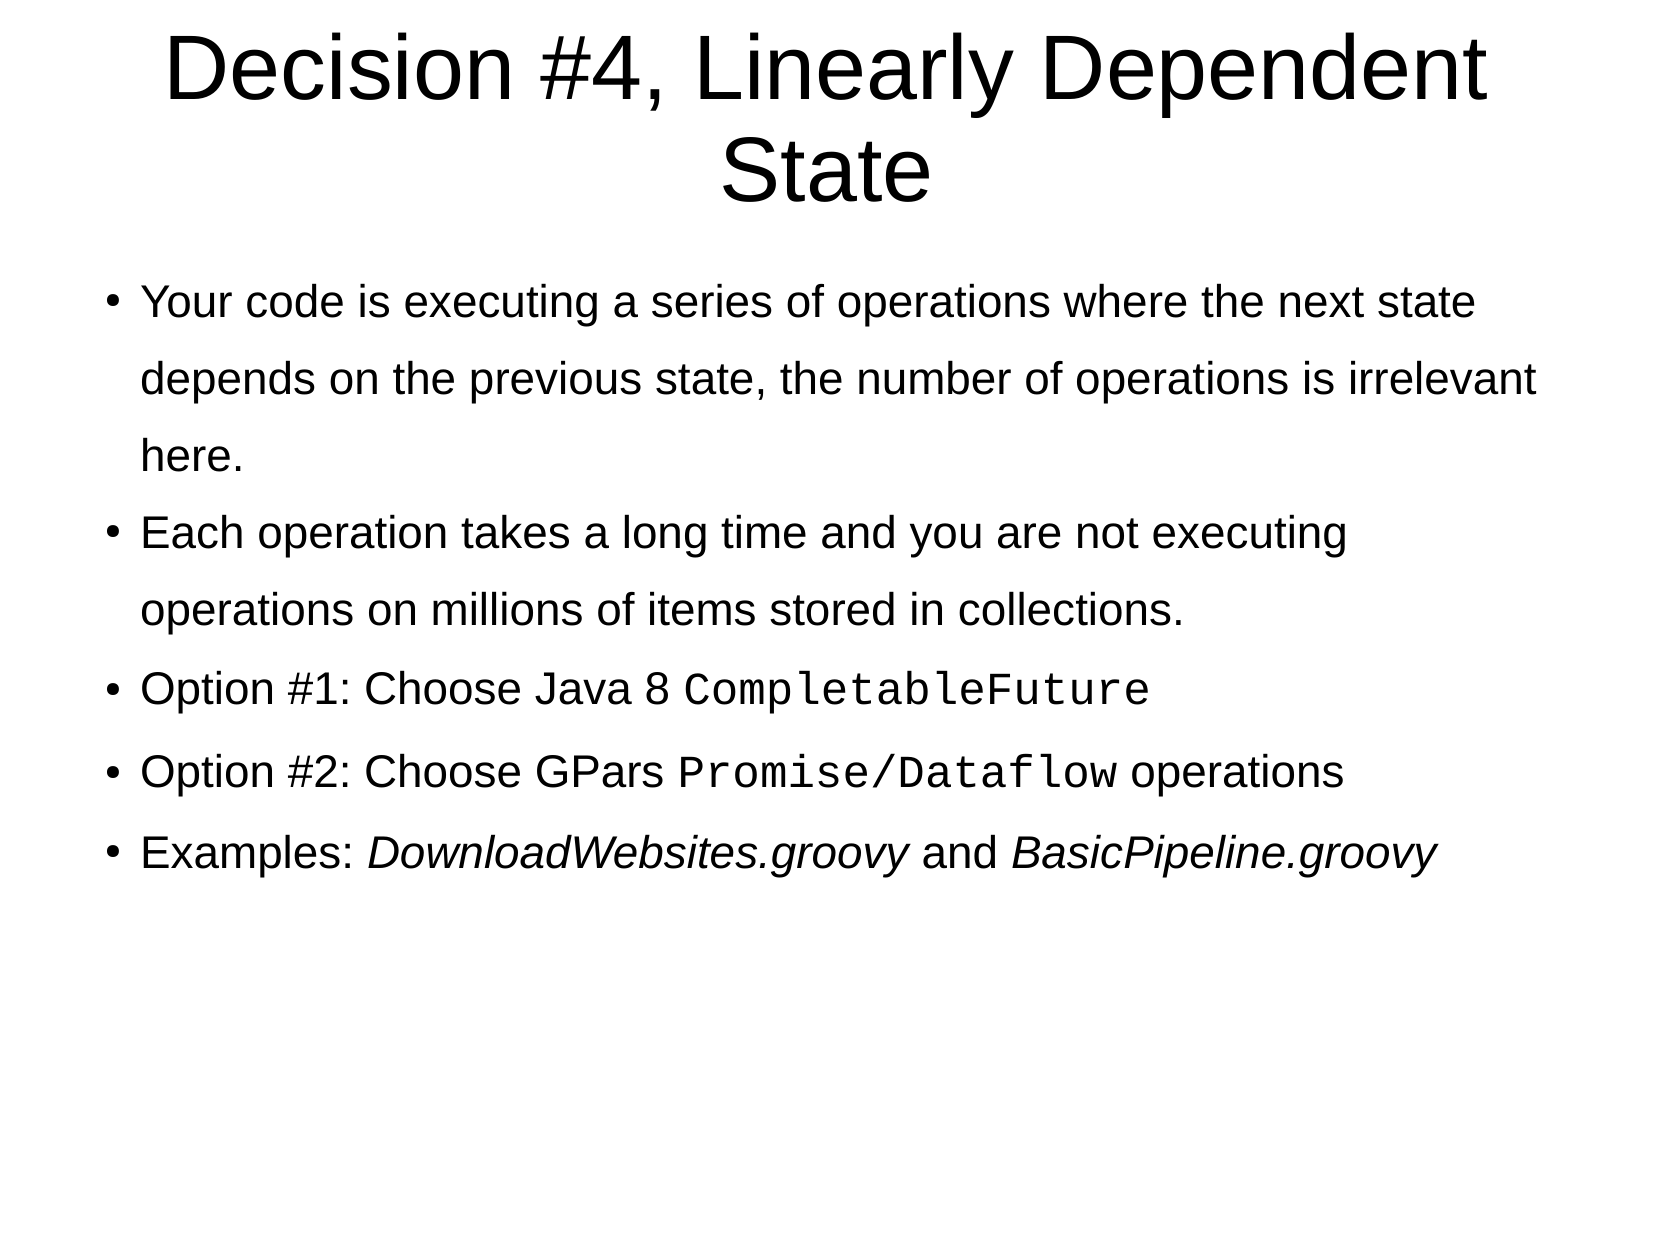

# Decision #4, Linearly Dependent State
Your code is executing a series of operations where the next state depends on the previous state, the number of operations is irrelevant here.
Each operation takes a long time and you are not executing operations on millions of items stored in collections.
Option #1: Choose Java 8 CompletableFuture
Option #2: Choose GPars Promise/Dataflow operations
Examples: DownloadWebsites.groovy and BasicPipeline.groovy